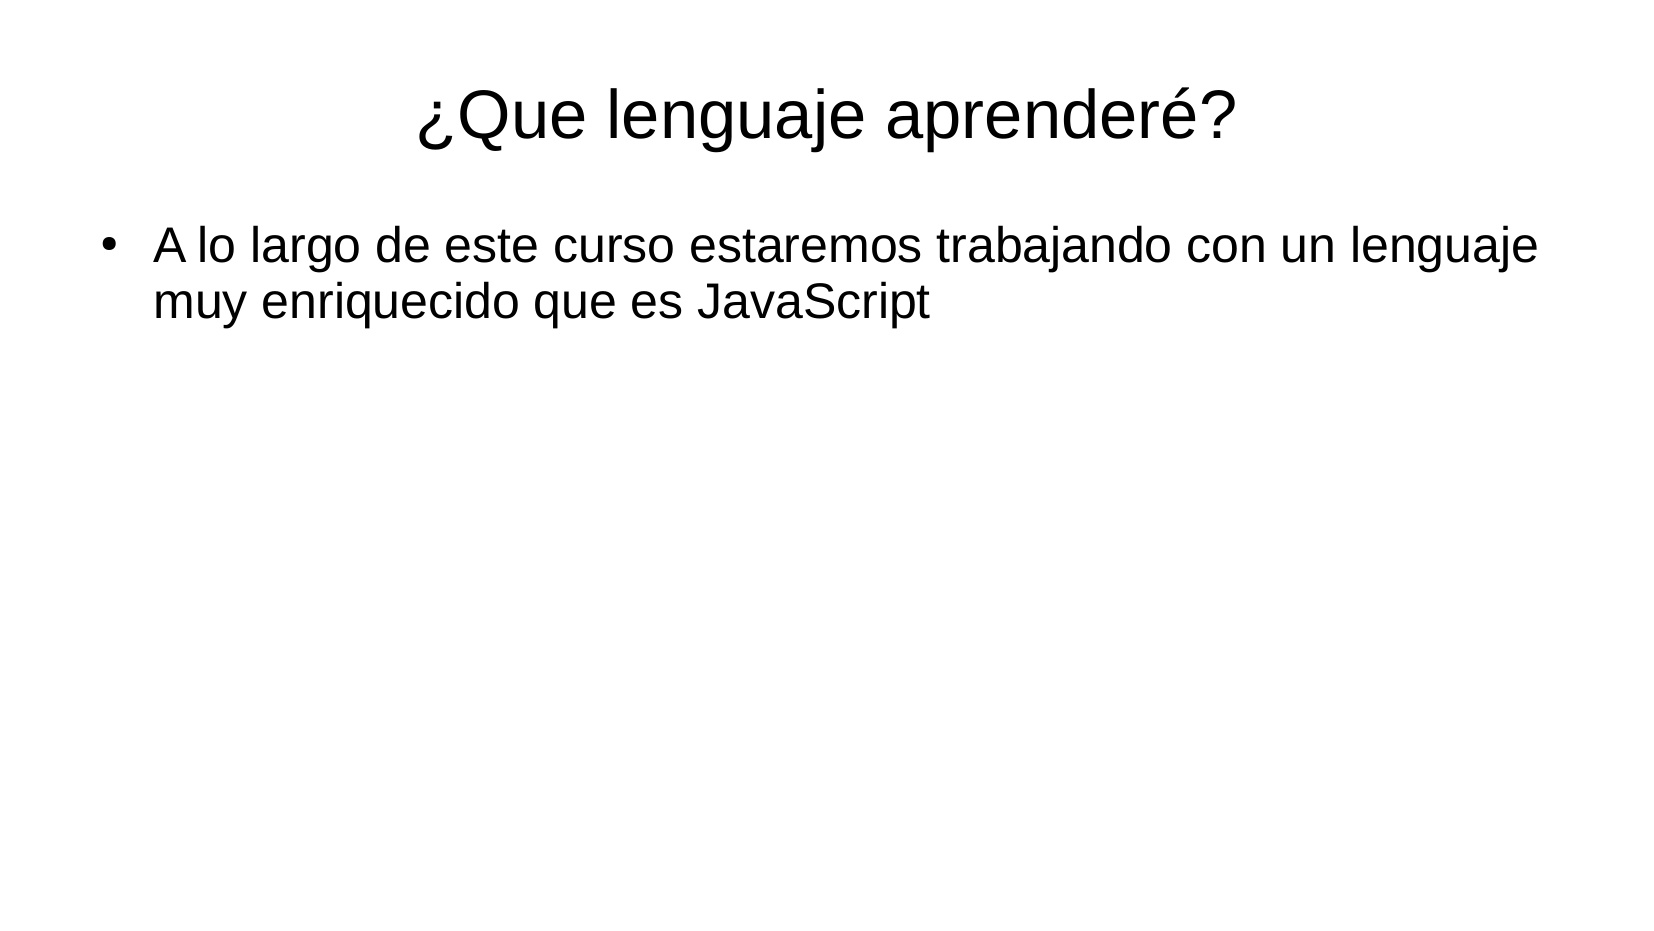

# ¿Que lenguaje aprenderé?
A lo largo de este curso estaremos trabajando con un lenguaje muy enriquecido que es JavaScript